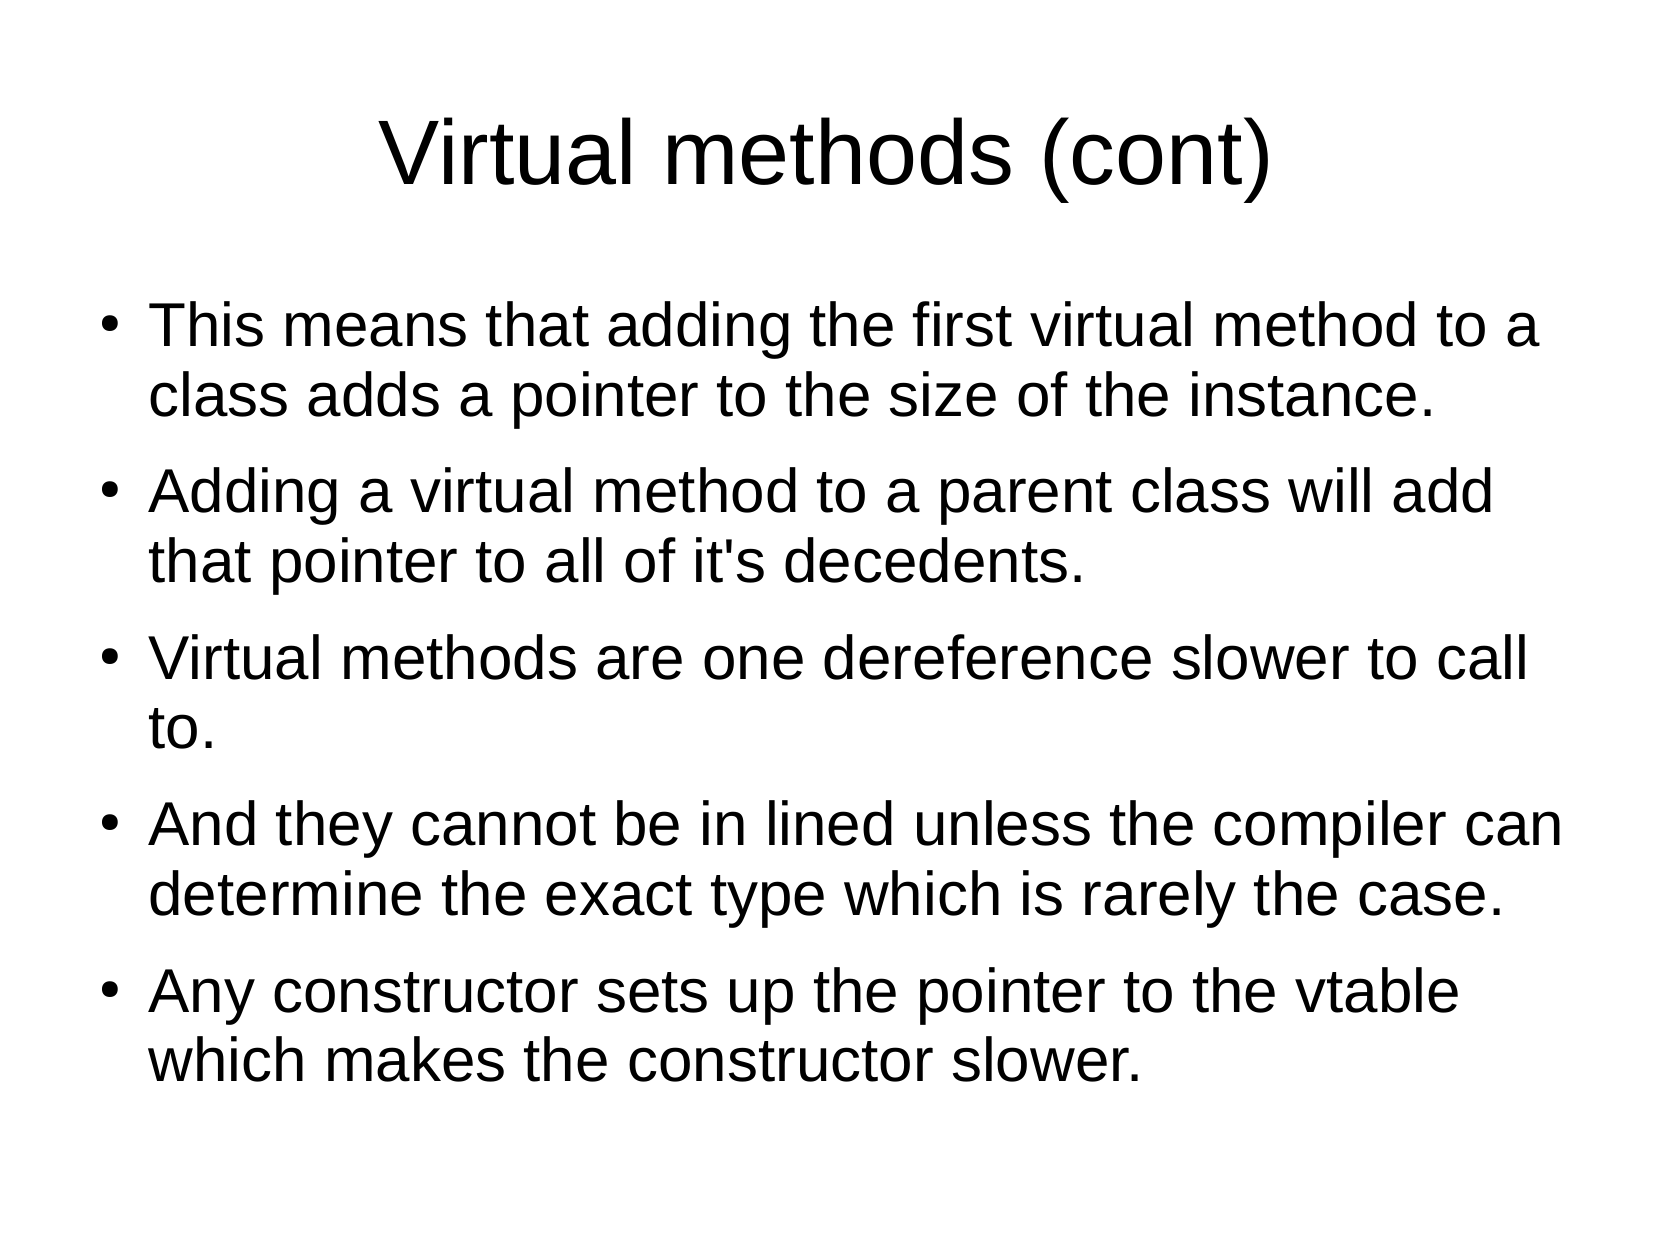

# Virtual methods (cont)
This means that adding the first virtual method to a class adds a pointer to the size of the instance.
Adding a virtual method to a parent class will add that pointer to all of it's decedents.
Virtual methods are one dereference slower to call to.
And they cannot be in lined unless the compiler can determine the exact type which is rarely the case.
Any constructor sets up the pointer to the vtable which makes the constructor slower.